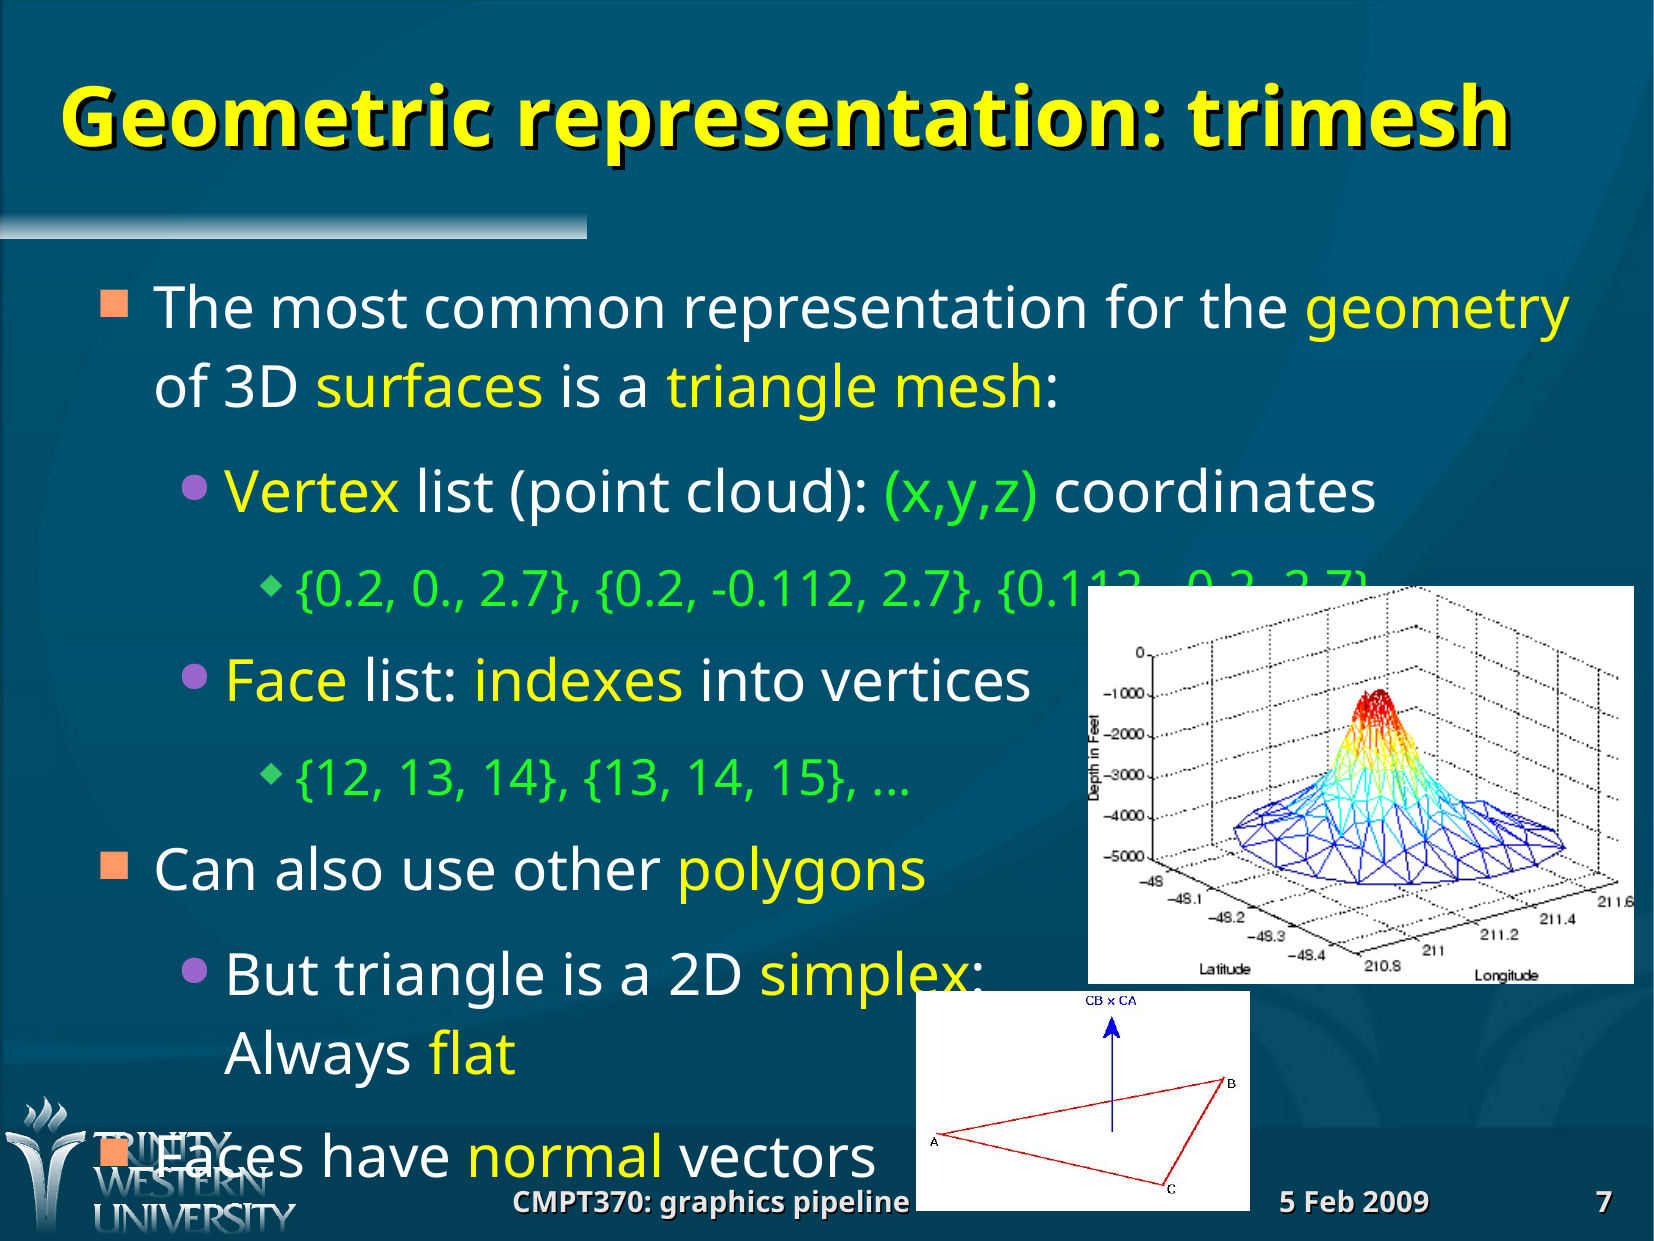

# Geometric representation: trimesh
The most common representation for the geometry of 3D surfaces is a triangle mesh:
Vertex list (point cloud): (x,y,z) coordinates
{0.2, 0., 2.7}, {0.2, -0.112, 2.7}, {0.112, -0.2, 2.7},
Face list: indexes into vertices
{12, 13, 14}, {13, 14, 15}, ...
Can also use other polygons
But triangle is a 2D simplex:
Always flat
Faces have normal vectors
CMPT370: graphics pipeline
5 Feb 2009
7